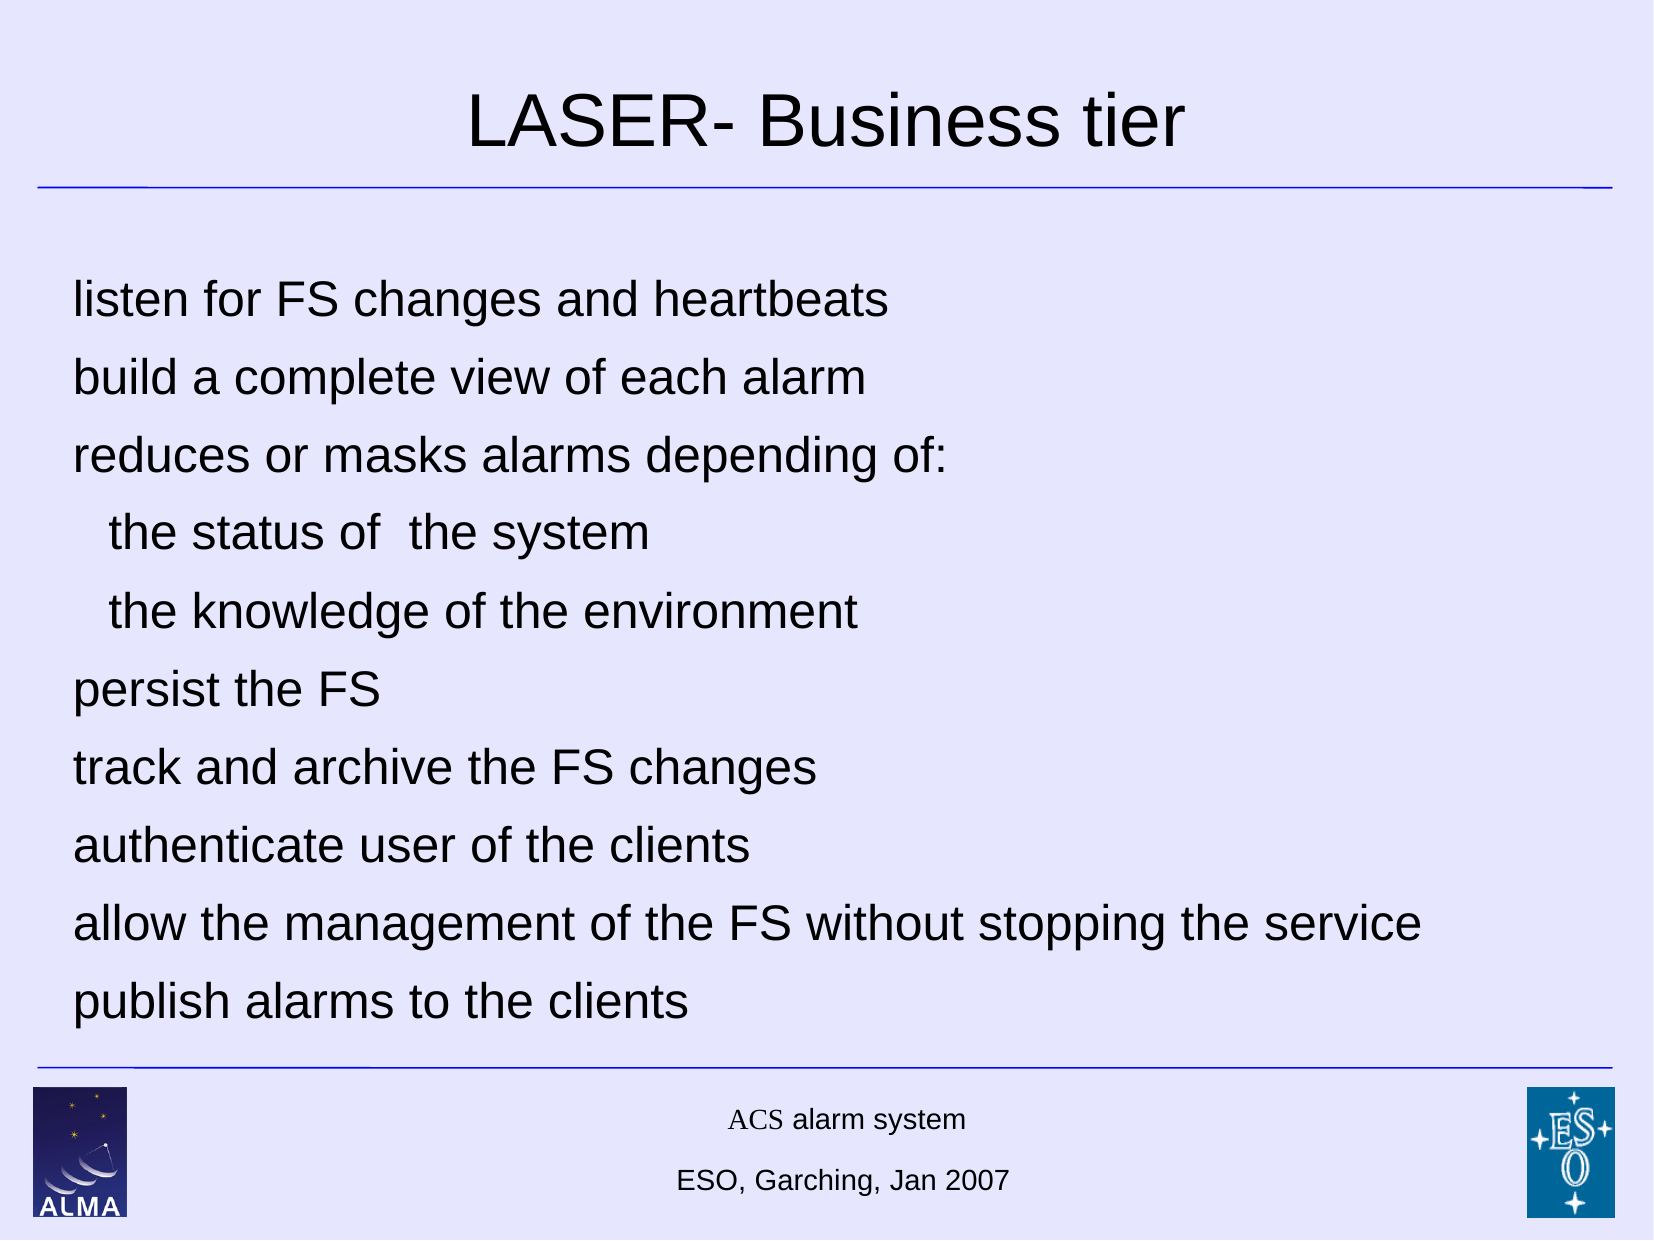

# LASER- Business tier
listen for FS changes and heartbeats
build a complete view of each alarm
reduces or masks alarms depending of:
	the status of the system
	the knowledge of the environment
persist the FS
track and archive the FS changes
authenticate user of the clients
allow the management of the FS without stopping the service
publish alarms to the clients